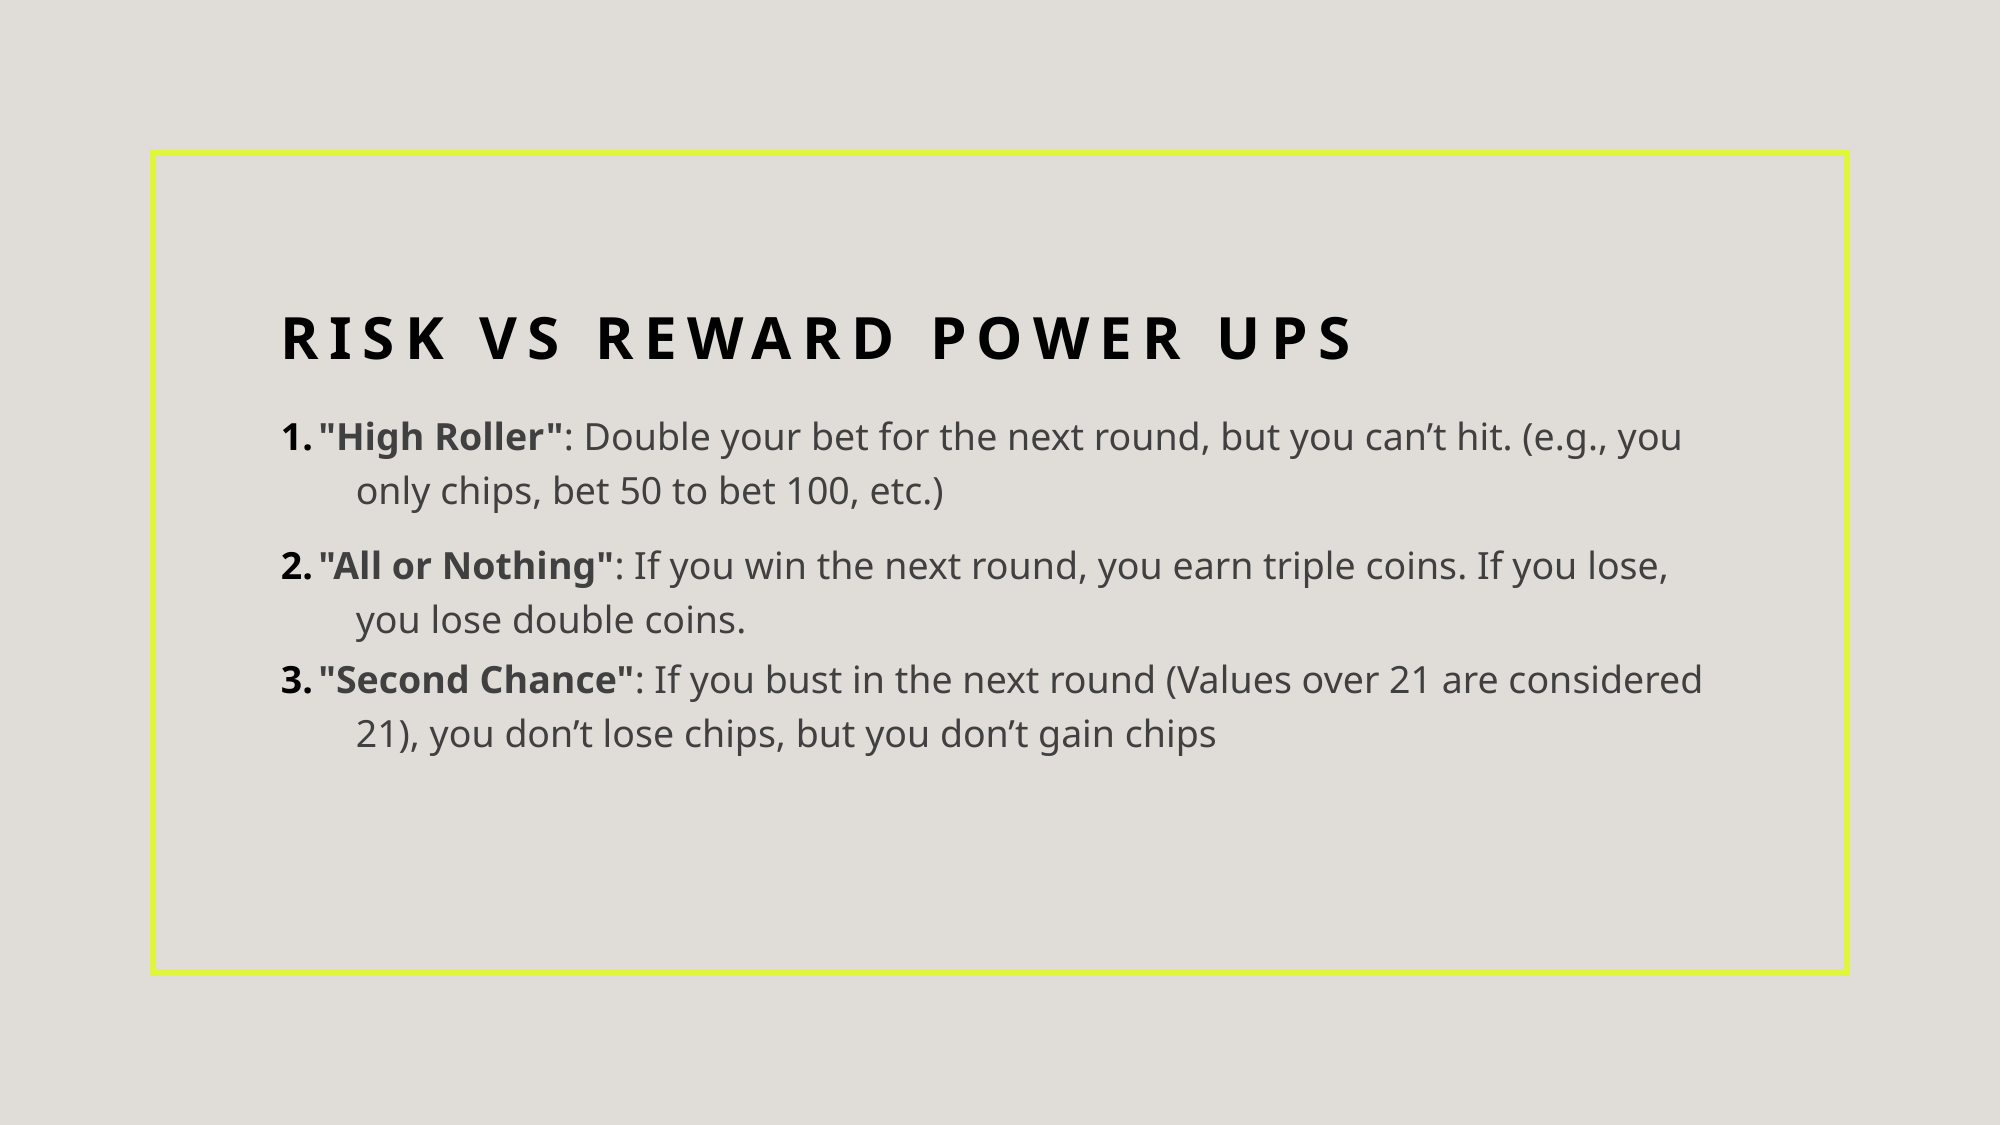

# Risk vs Reward Power ups
"High Roller": Double your bet for the next round, but you can’t hit. (e.g., you only chips, bet 50 to bet 100, etc.)
"All or Nothing": If you win the next round, you earn triple coins. If you lose, you lose double coins.
"Second Chance": If you bust in the next round (Values over 21 are considered 21), you don’t lose chips, but you don’t gain chips